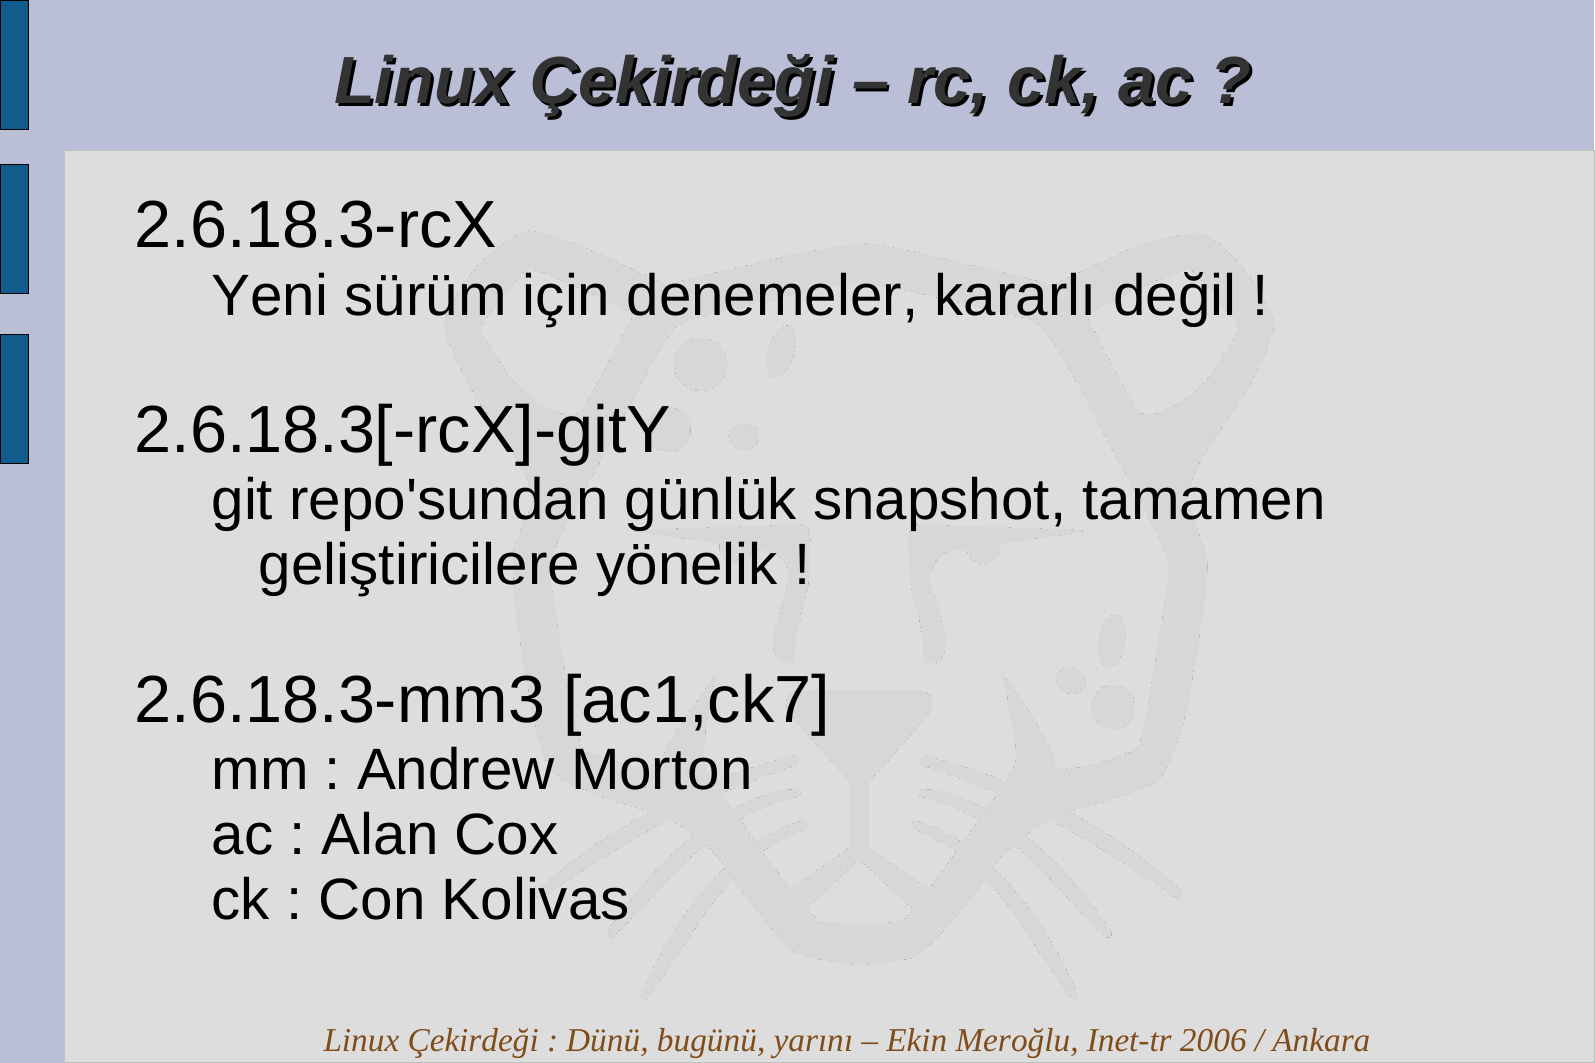

# Linux Çekirdeği – rc, ck, ac ?
2.6.18.3-rcX
Yeni sürüm için denemeler, kararlı değil !
2.6.18.3[-rcX]-gitY
git repo'sundan günlük snapshot, tamamen geliştiricilere yönelik !
2.6.18.3-mm3 [ac1,ck7]
mm : Andrew Morton
ac : Alan Cox
ck : Con Kolivas